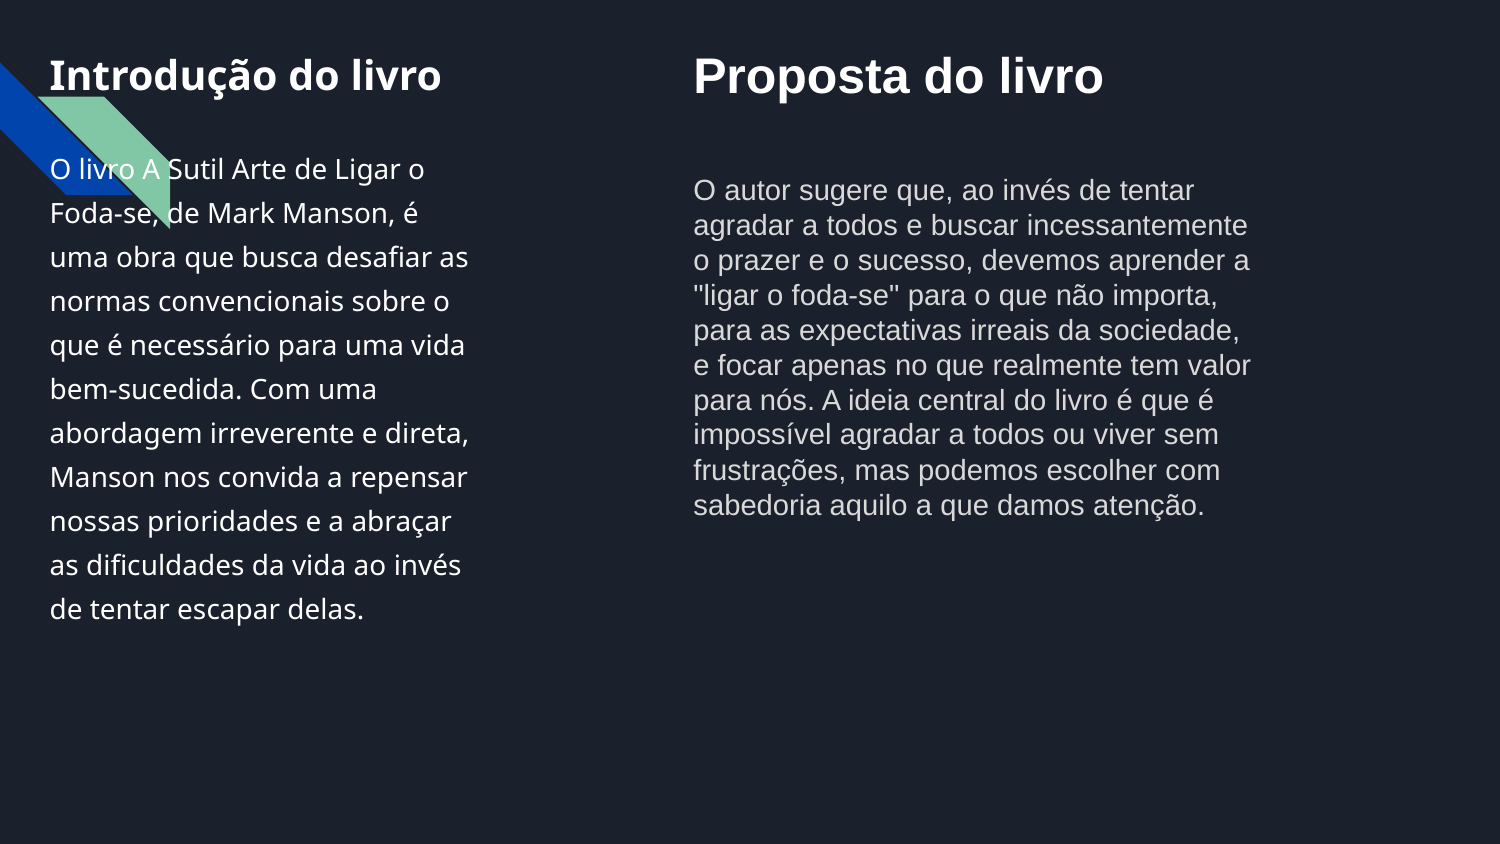

Proposta do livro
# Introdução do livro
O livro A Sutil Arte de Ligar o Foda-se, de Mark Manson, é uma obra que busca desafiar as normas convencionais sobre o que é necessário para uma vida bem-sucedida. Com uma abordagem irreverente e direta, Manson nos convida a repensar nossas prioridades e a abraçar as dificuldades da vida ao invés de tentar escapar delas.
O autor sugere que, ao invés de tentar agradar a todos e buscar incessantemente o prazer e o sucesso, devemos aprender a "ligar o foda-se" para o que não importa, para as expectativas irreais da sociedade, e focar apenas no que realmente tem valor para nós. A ideia central do livro é que é impossível agradar a todos ou viver sem frustrações, mas podemos escolher com sabedoria aquilo a que damos atenção.